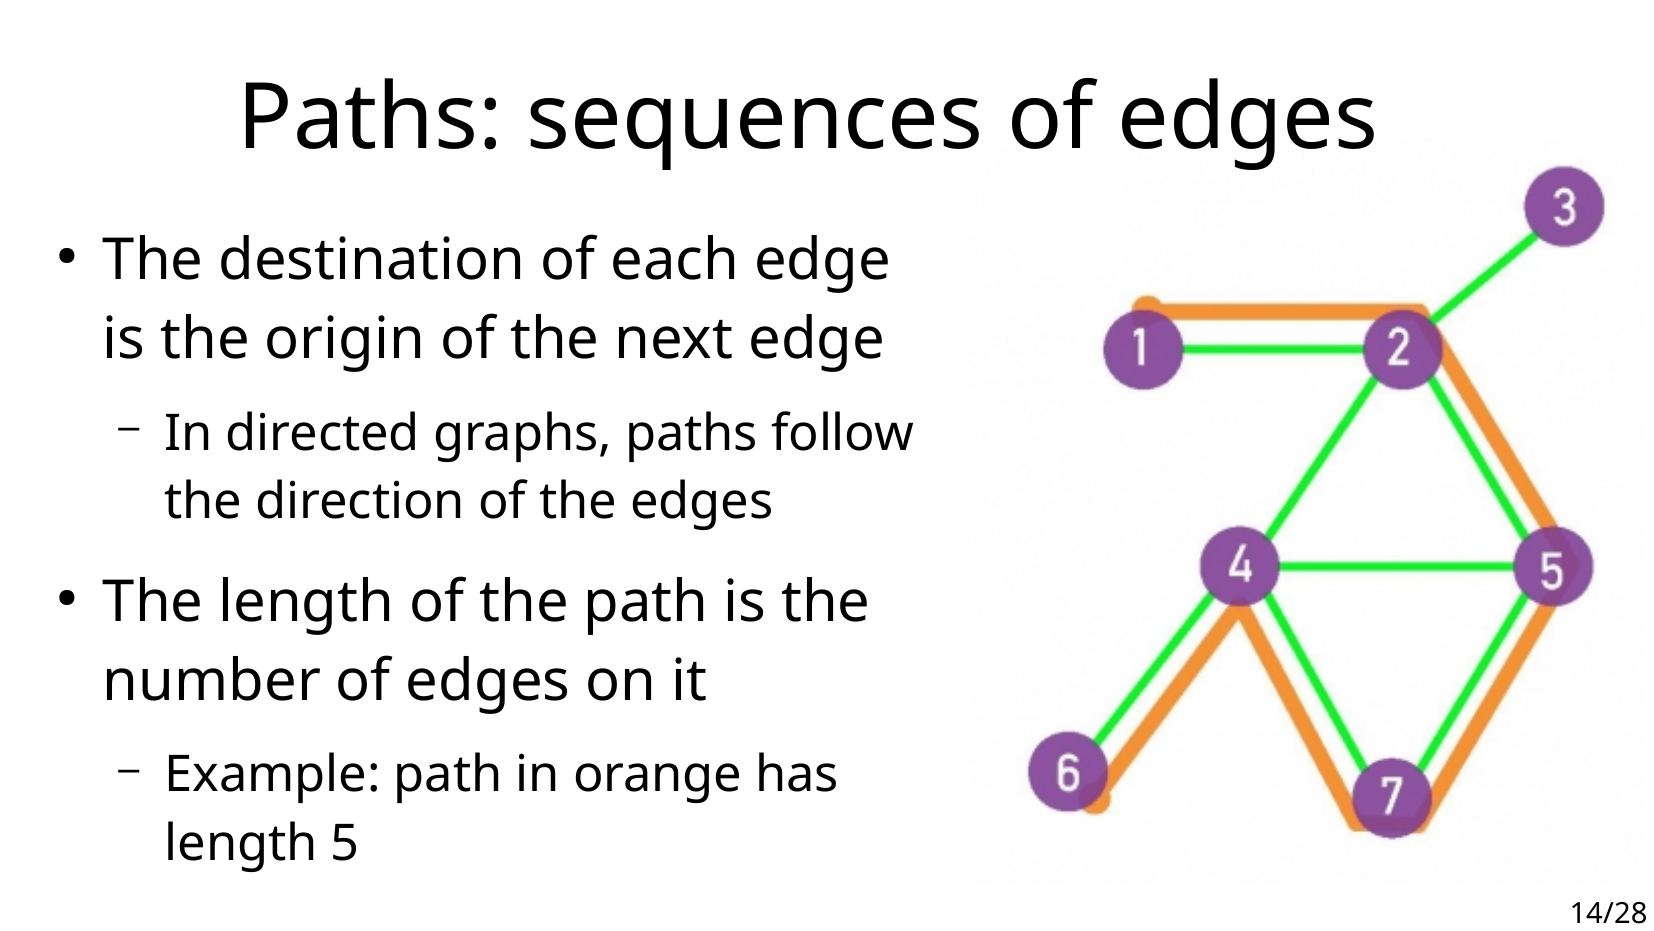

# Paths: sequences of edges
The destination of each edge is the origin of the next edge
In directed graphs, paths follow the direction of the edges
The length of the path is the number of edges on it
Example: path in orange has length 5
14